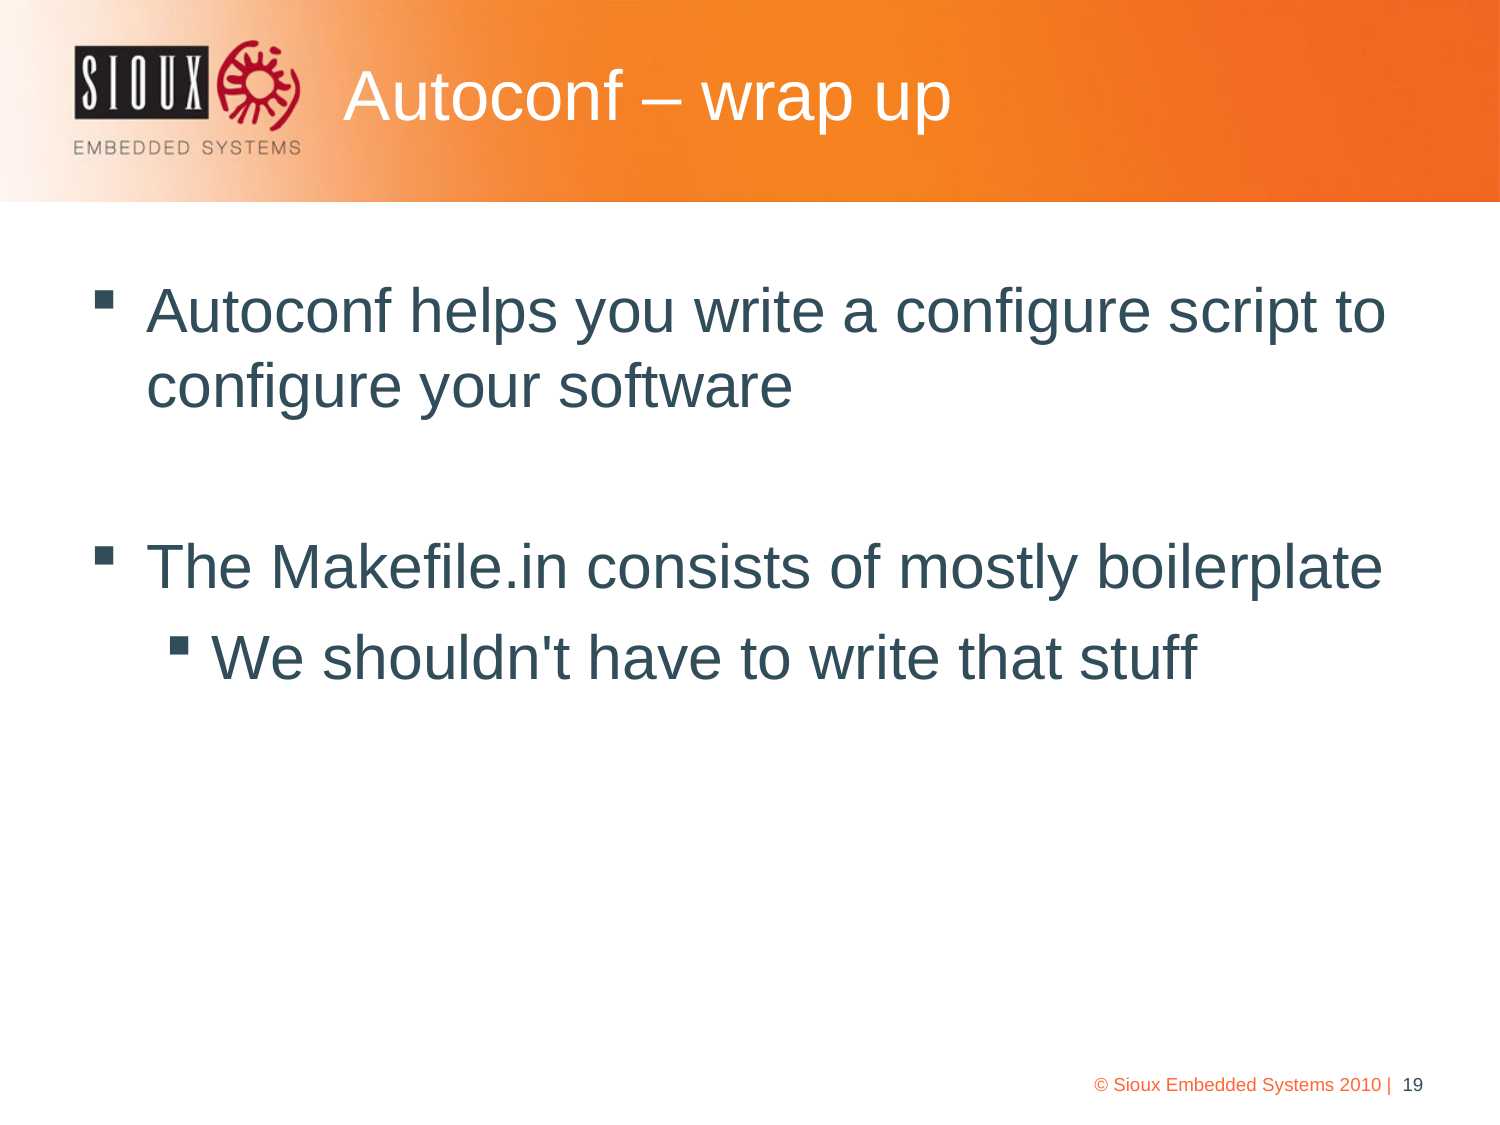

# Autoconf – wrap up
Autoconf helps you write a configure script to configure your software
The Makefile.in consists of mostly boilerplate
We shouldn't have to write that stuff
19
© Sioux Embedded Systems 2010